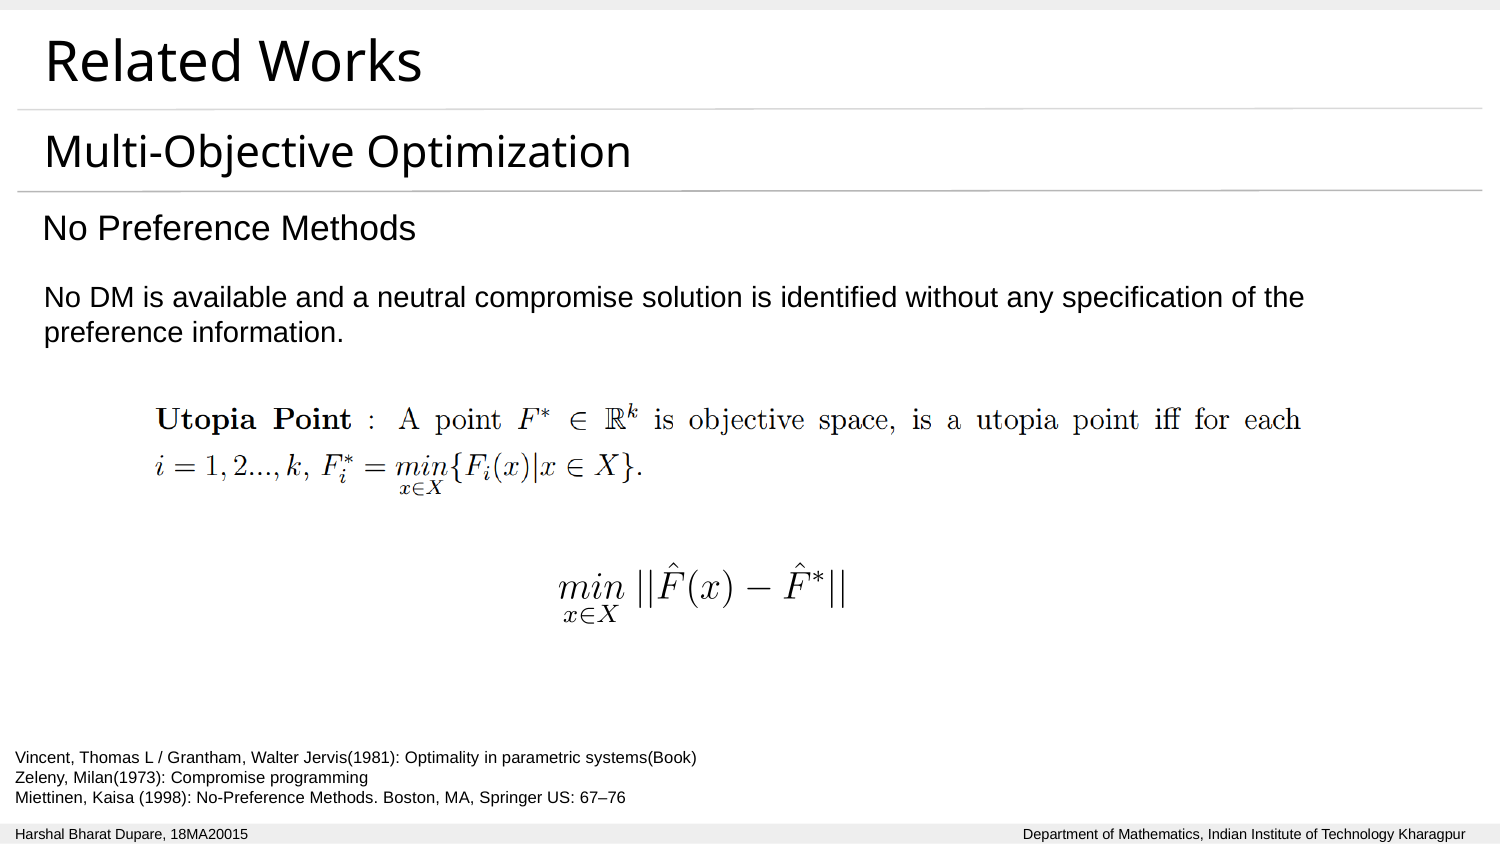

Related Works
 Multi-Objective Optimization
 No Preference Methods
No DM is available and a neutral compromise solution is identified without any specification of the preference information.
Vincent, Thomas L / Grantham, Walter Jervis(1981): Optimality in parametric systems(Book)
Zeleny, Milan(1973): Compromise programming
Miettinen, Kaisa (1998): No-Preference Methods. Boston, MA, Springer US: 67–76
Harshal Bharat Dupare, 18MA20015 Department of Mathematics, Indian Institute of Technology Kharagpur